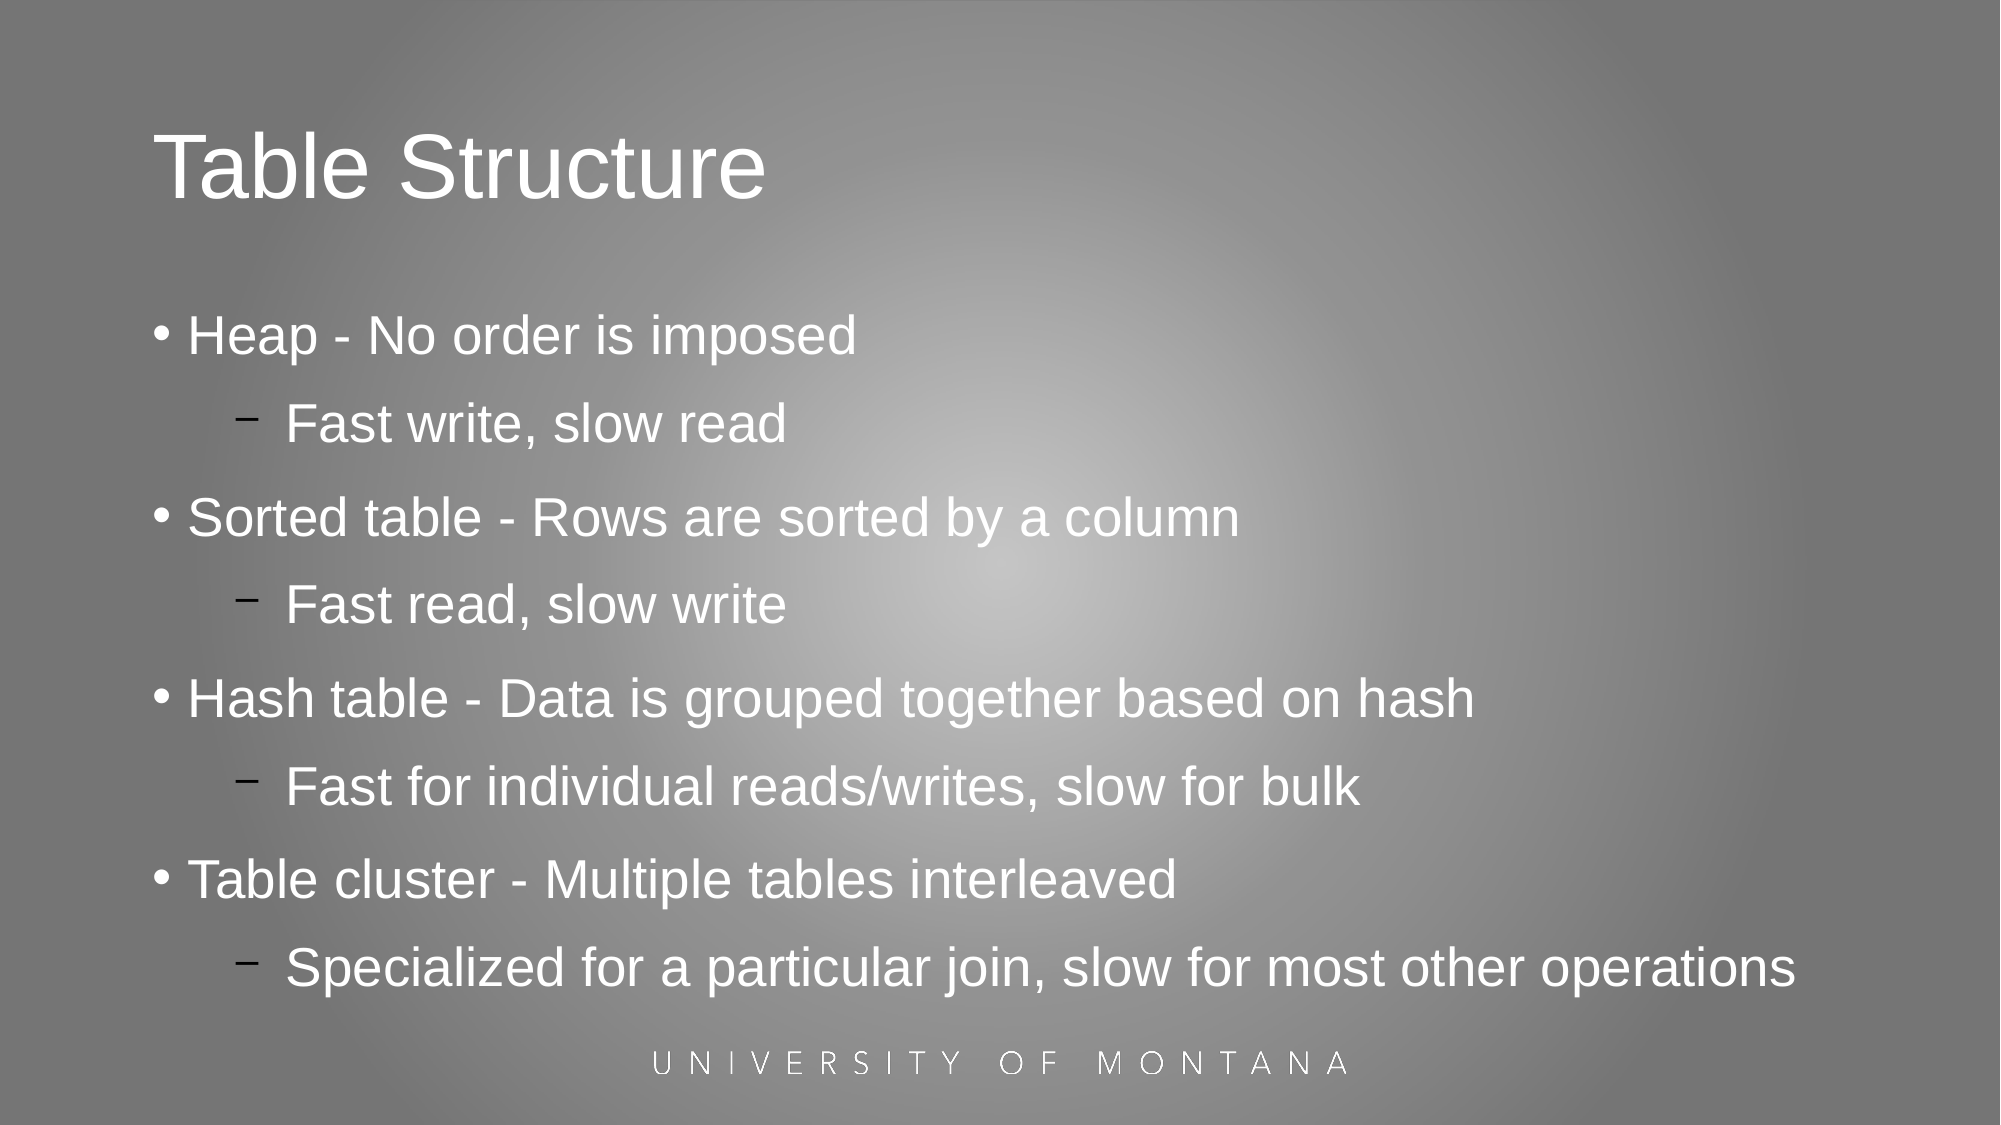

# Table Structure
Heap - No order is imposed
Fast write, slow read
Sorted table - Rows are sorted by a column
Fast read, slow write
Hash table - Data is grouped together based on hash
Fast for individual reads/writes, slow for bulk
Table cluster - Multiple tables interleaved
Specialized for a particular join, slow for most other operations